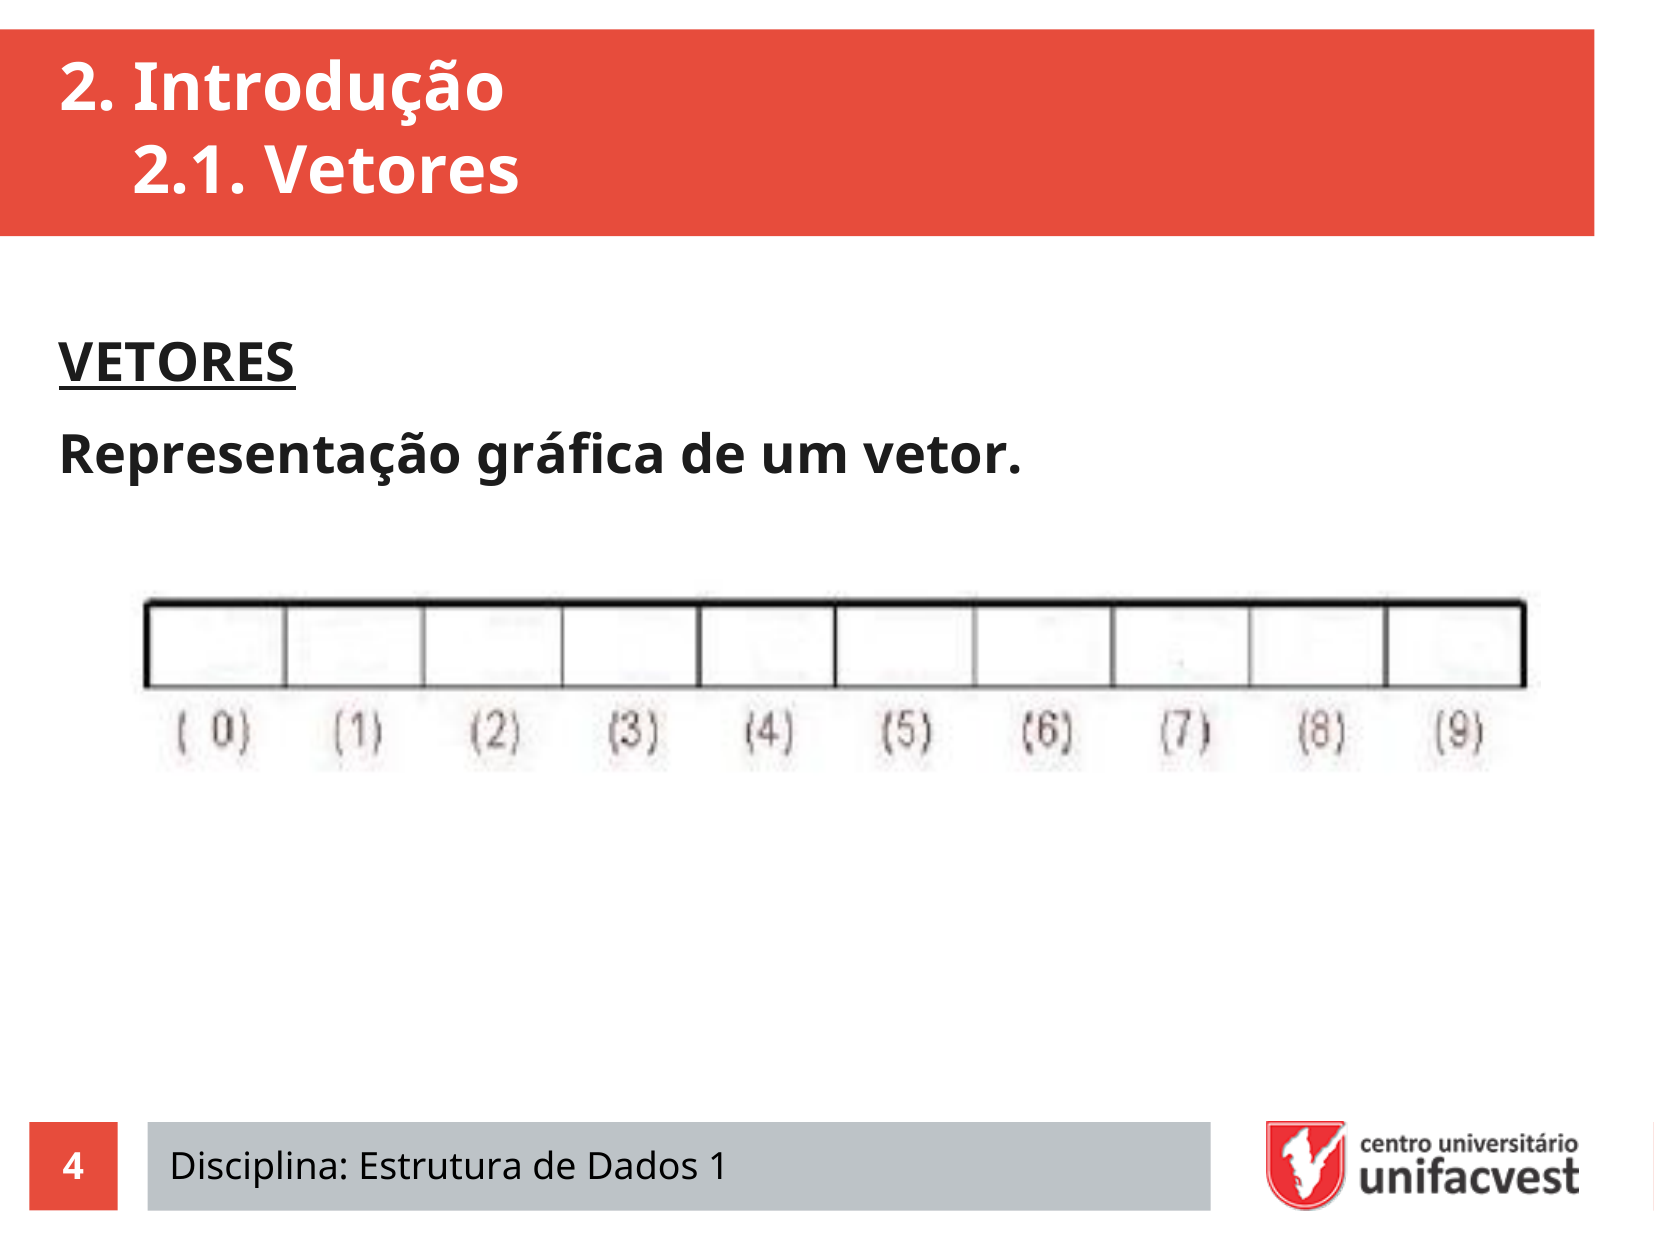

# 2. Introdução 2.1. Vetores
VETORES
Representação gráfica de um vetor.
4
Disciplina: Estrutura de Dados 1